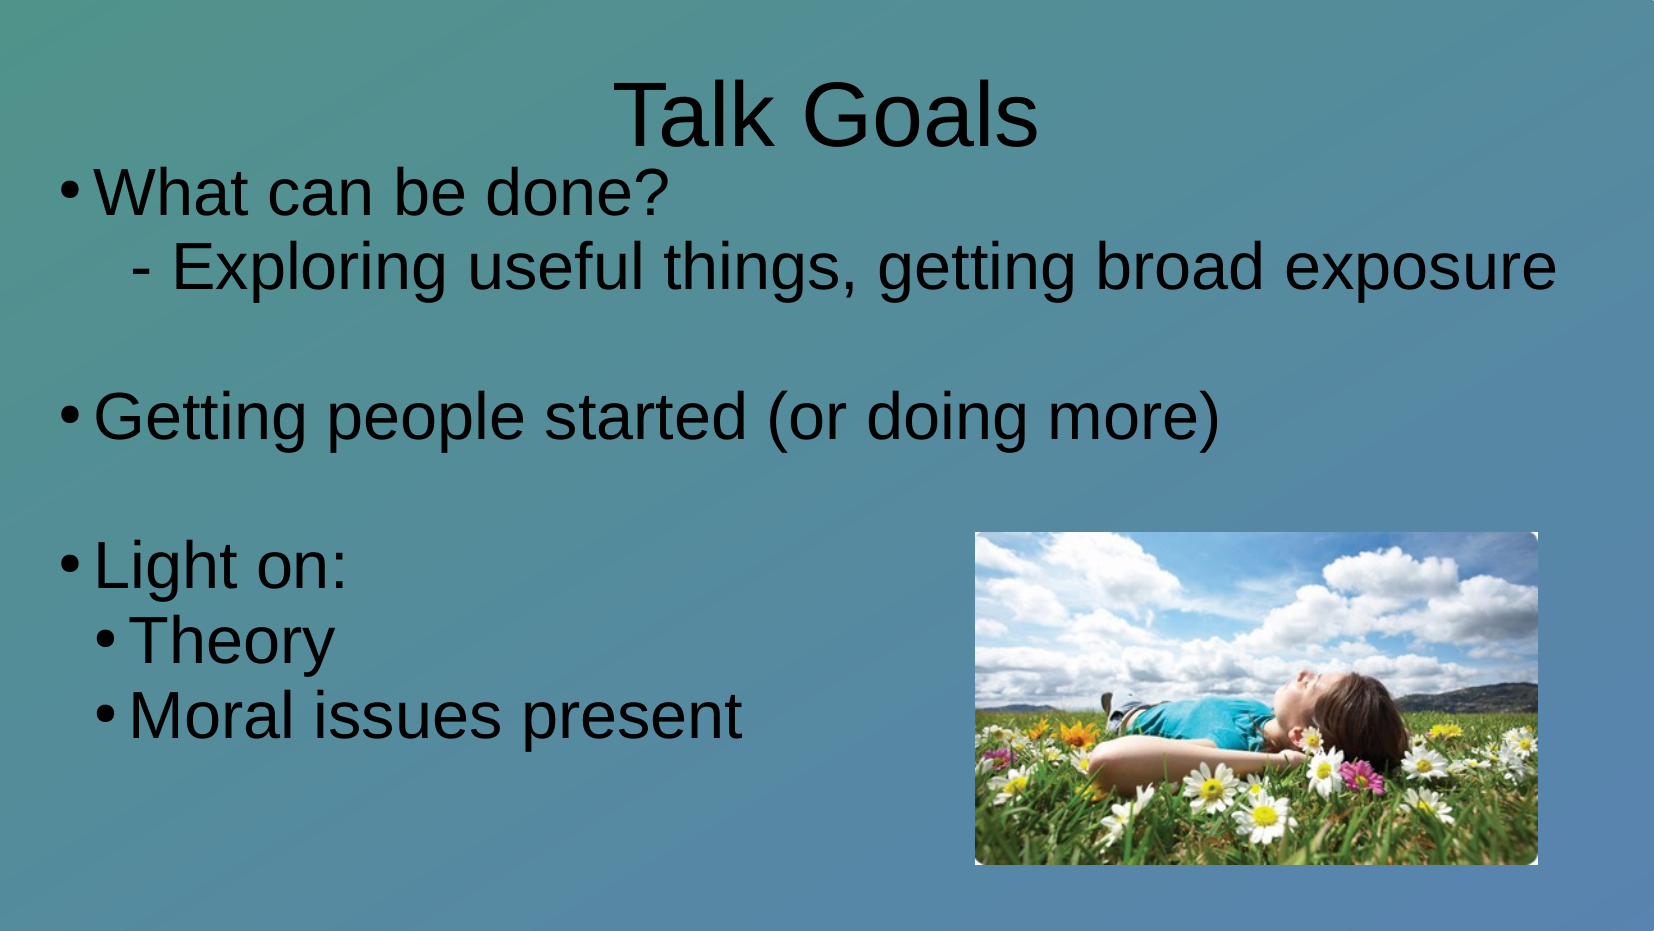

# Talk Goals
What can be done?
 - Exploring useful things, getting broad exposure
Getting people started (or doing more)
Light on:
Theory
Moral issues present